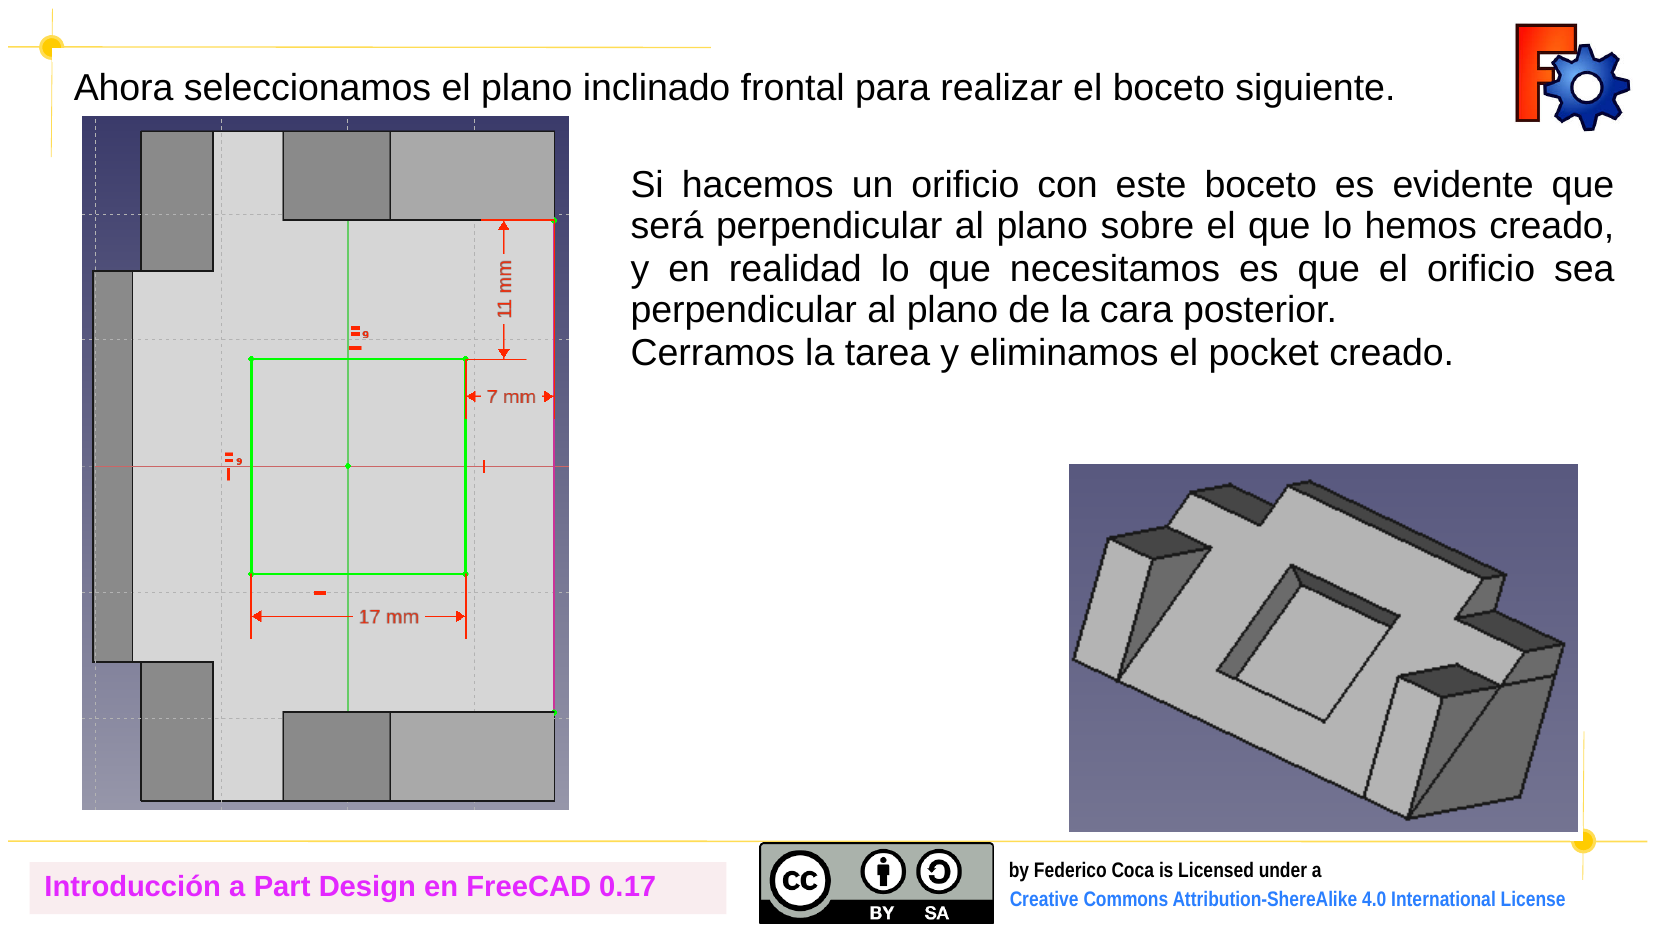

Ahora seleccionamos el plano inclinado frontal para realizar el boceto siguiente.
Si hacemos un orificio con este boceto es evidente que será perpendicular al plano sobre el que lo hemos creado, y en realidad lo que necesitamos es que el orificio sea perpendicular al plano de la cara posterior.
Cerramos la tarea y eliminamos el pocket creado.
Introducción a Part Design en FreeCAD 0.17